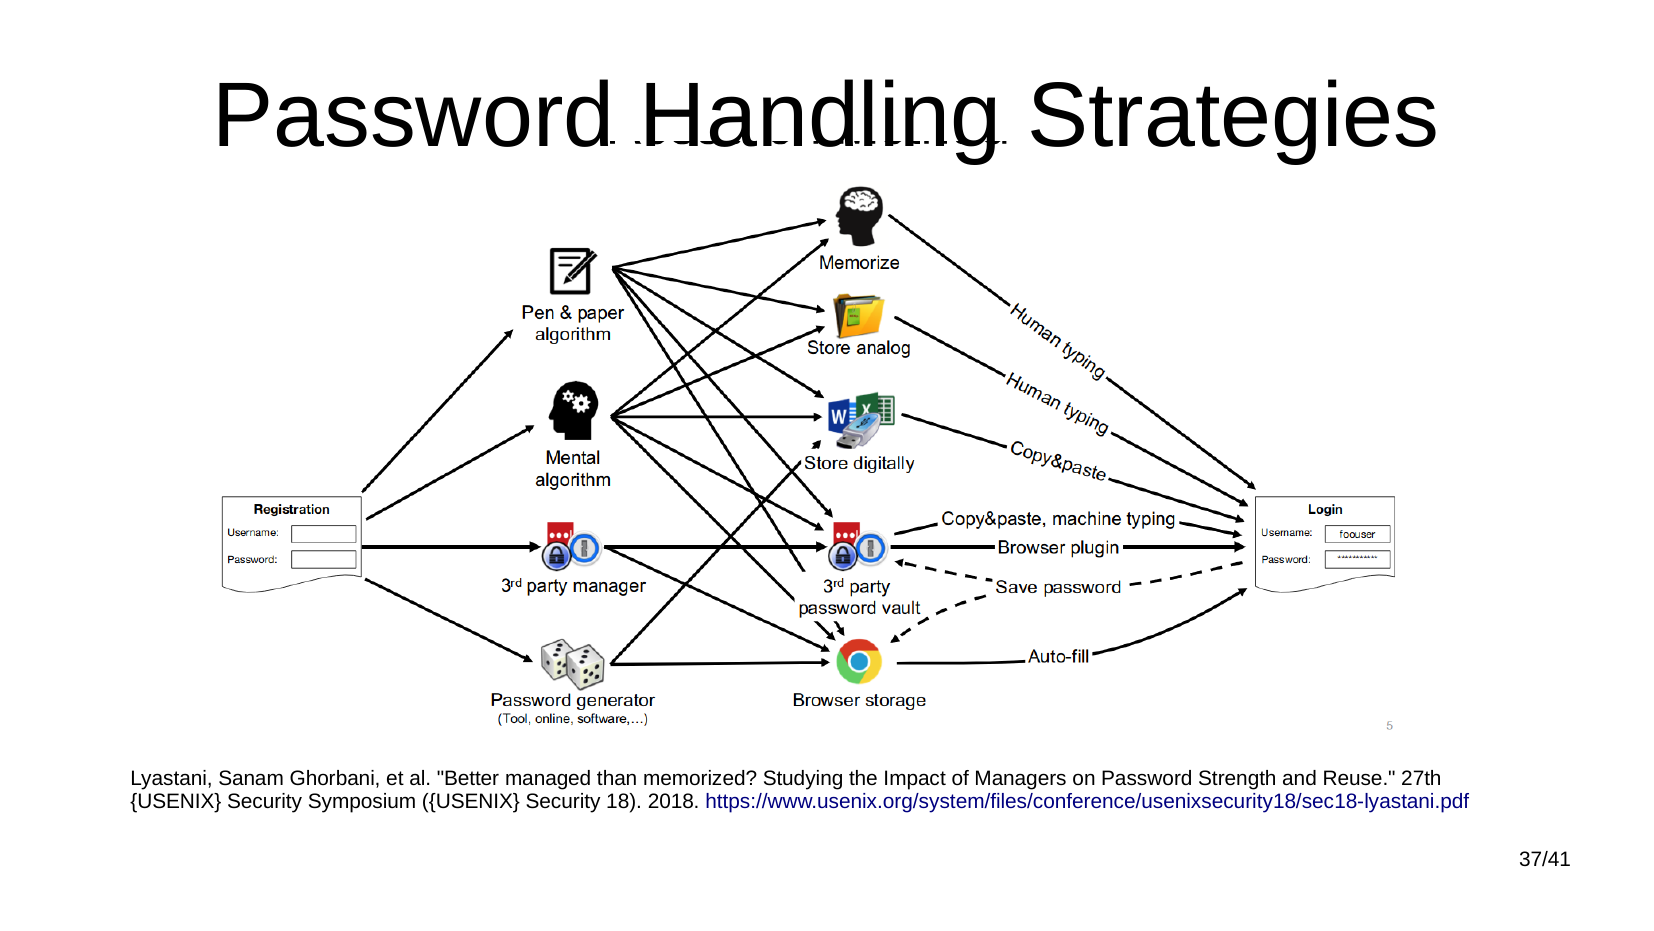

# Password Handling Strategies
Lyastani, Sanam Ghorbani, et al. "Better managed than memorized? Studying the Impact of Managers on Password Strength and Reuse." 27th {USENIX} Security Symposium ({USENIX} Security 18). 2018. https://www.usenix.org/system/files/conference/usenixsecurity18/sec18-lyastani.pdf
37